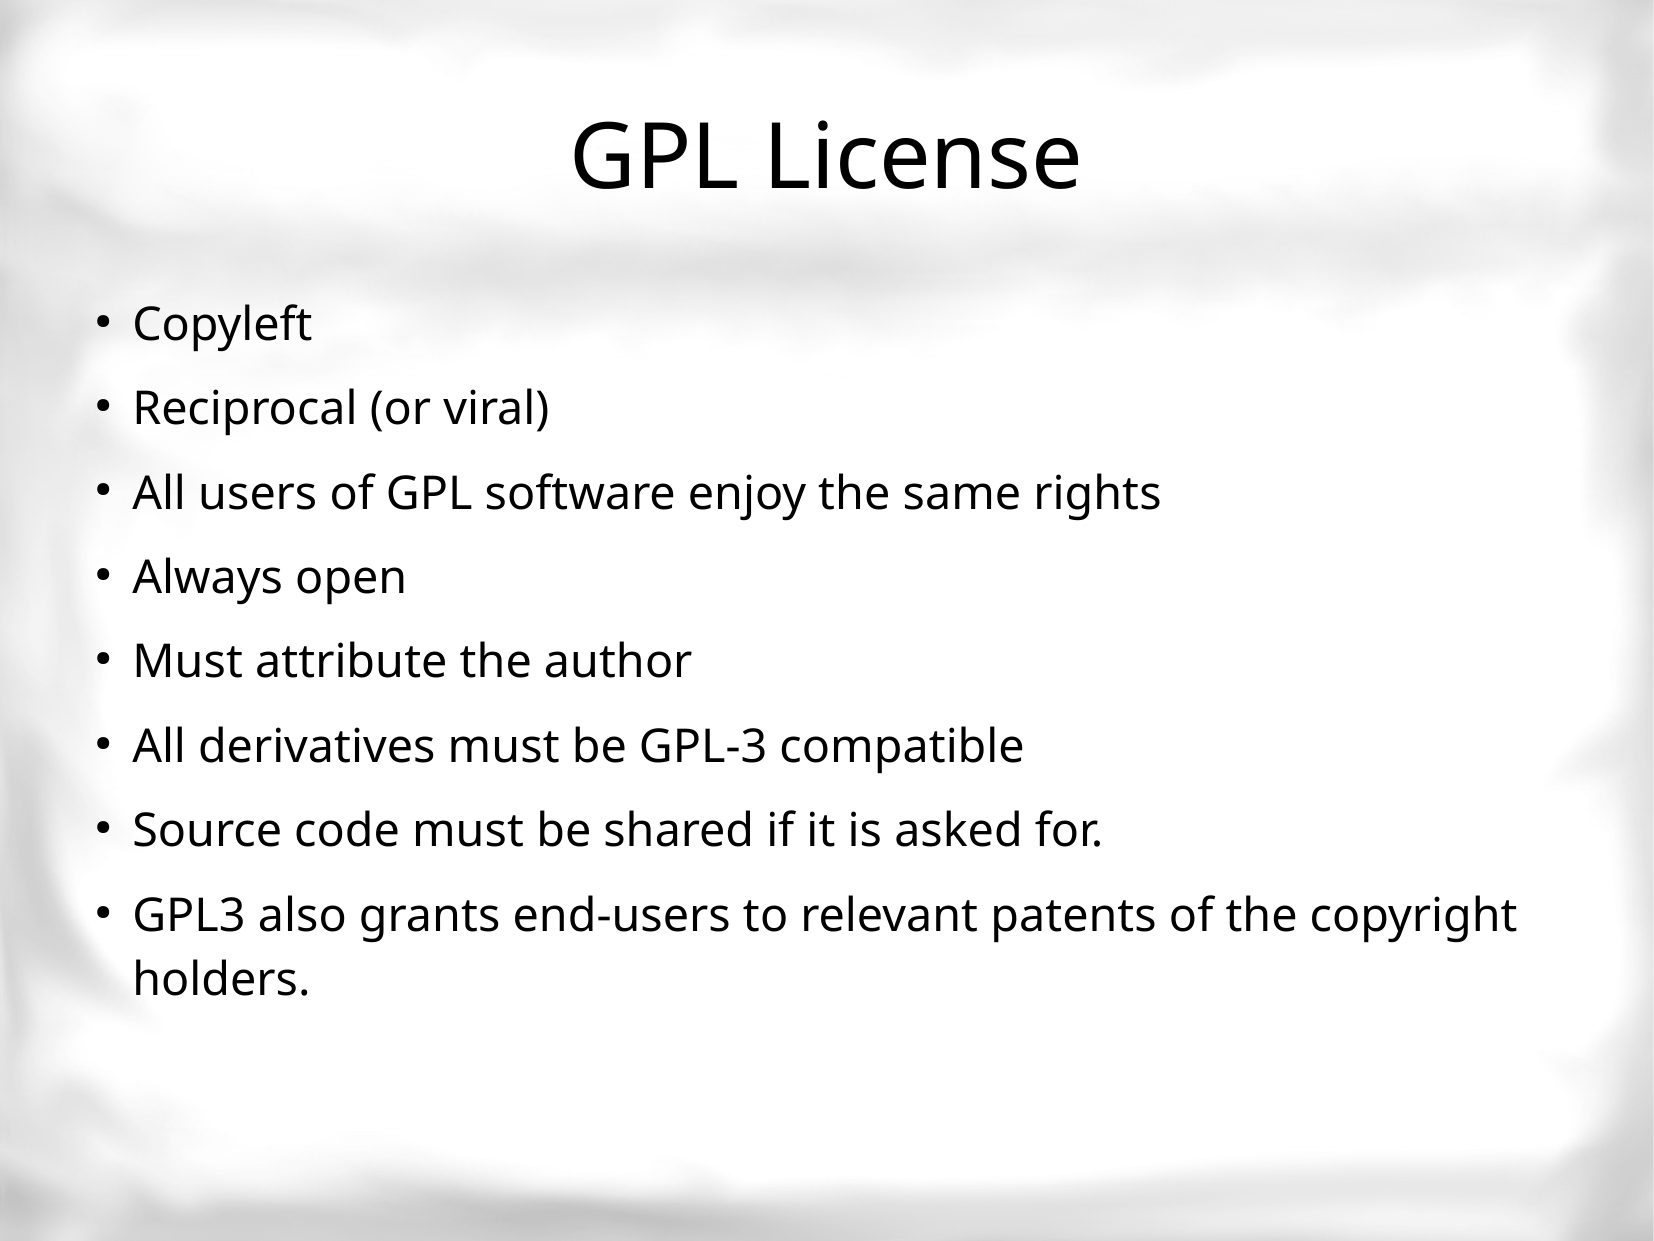

# GPL License
Copyleft
Reciprocal (or viral)
All users of GPL software enjoy the same rights
Always open
Must attribute the author
All derivatives must be GPL-3 compatible
Source code must be shared if it is asked for.
GPL3 also grants end-users to relevant patents of the copyright holders.